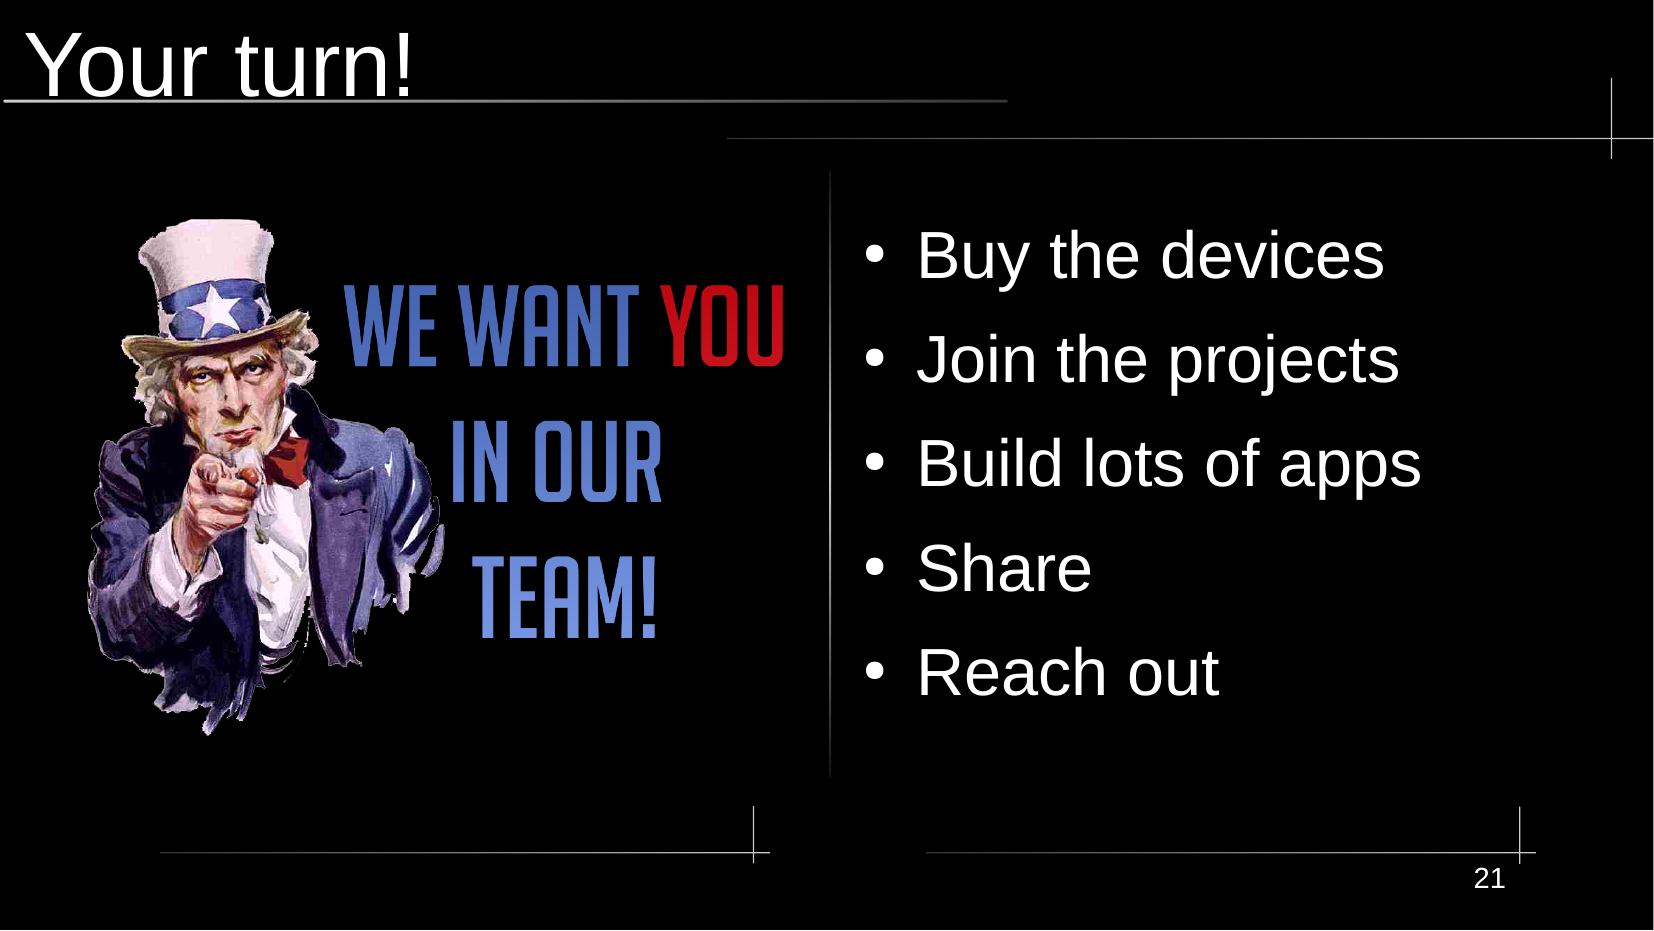

# Your turn!
Buy the devices
Join the projects
Build lots of apps
Share
Reach out
21